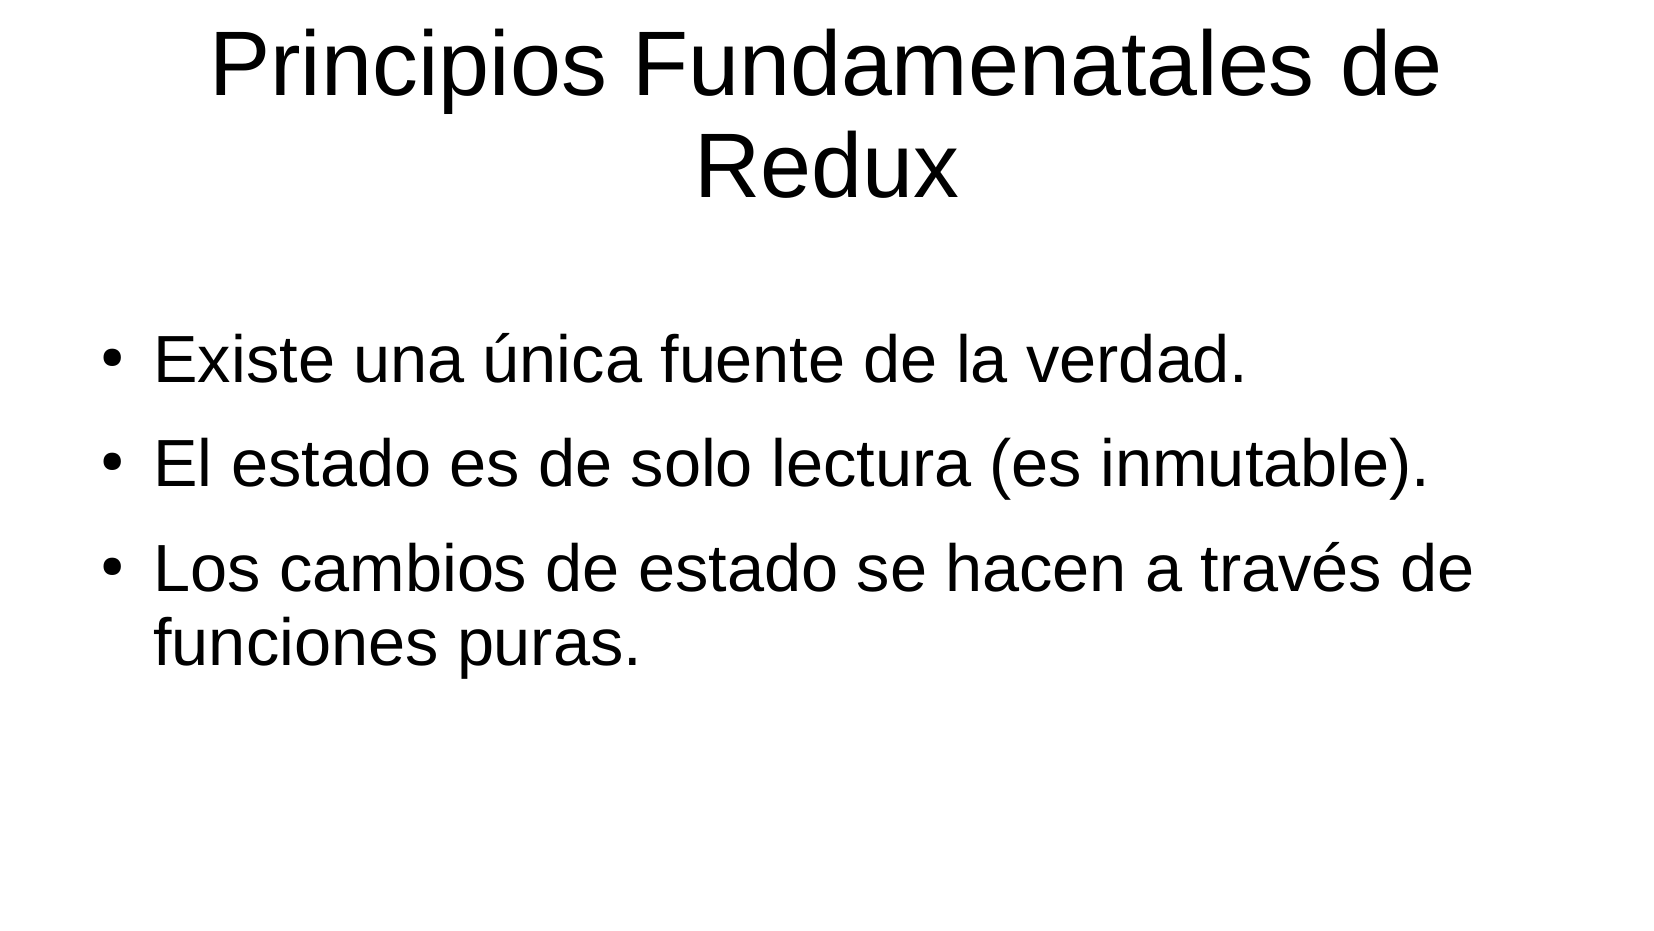

# Principios Fundamenatales de Redux
Existe una única fuente de la verdad.
El estado es de solo lectura (es inmutable).
Los cambios de estado se hacen a través de funciones puras.